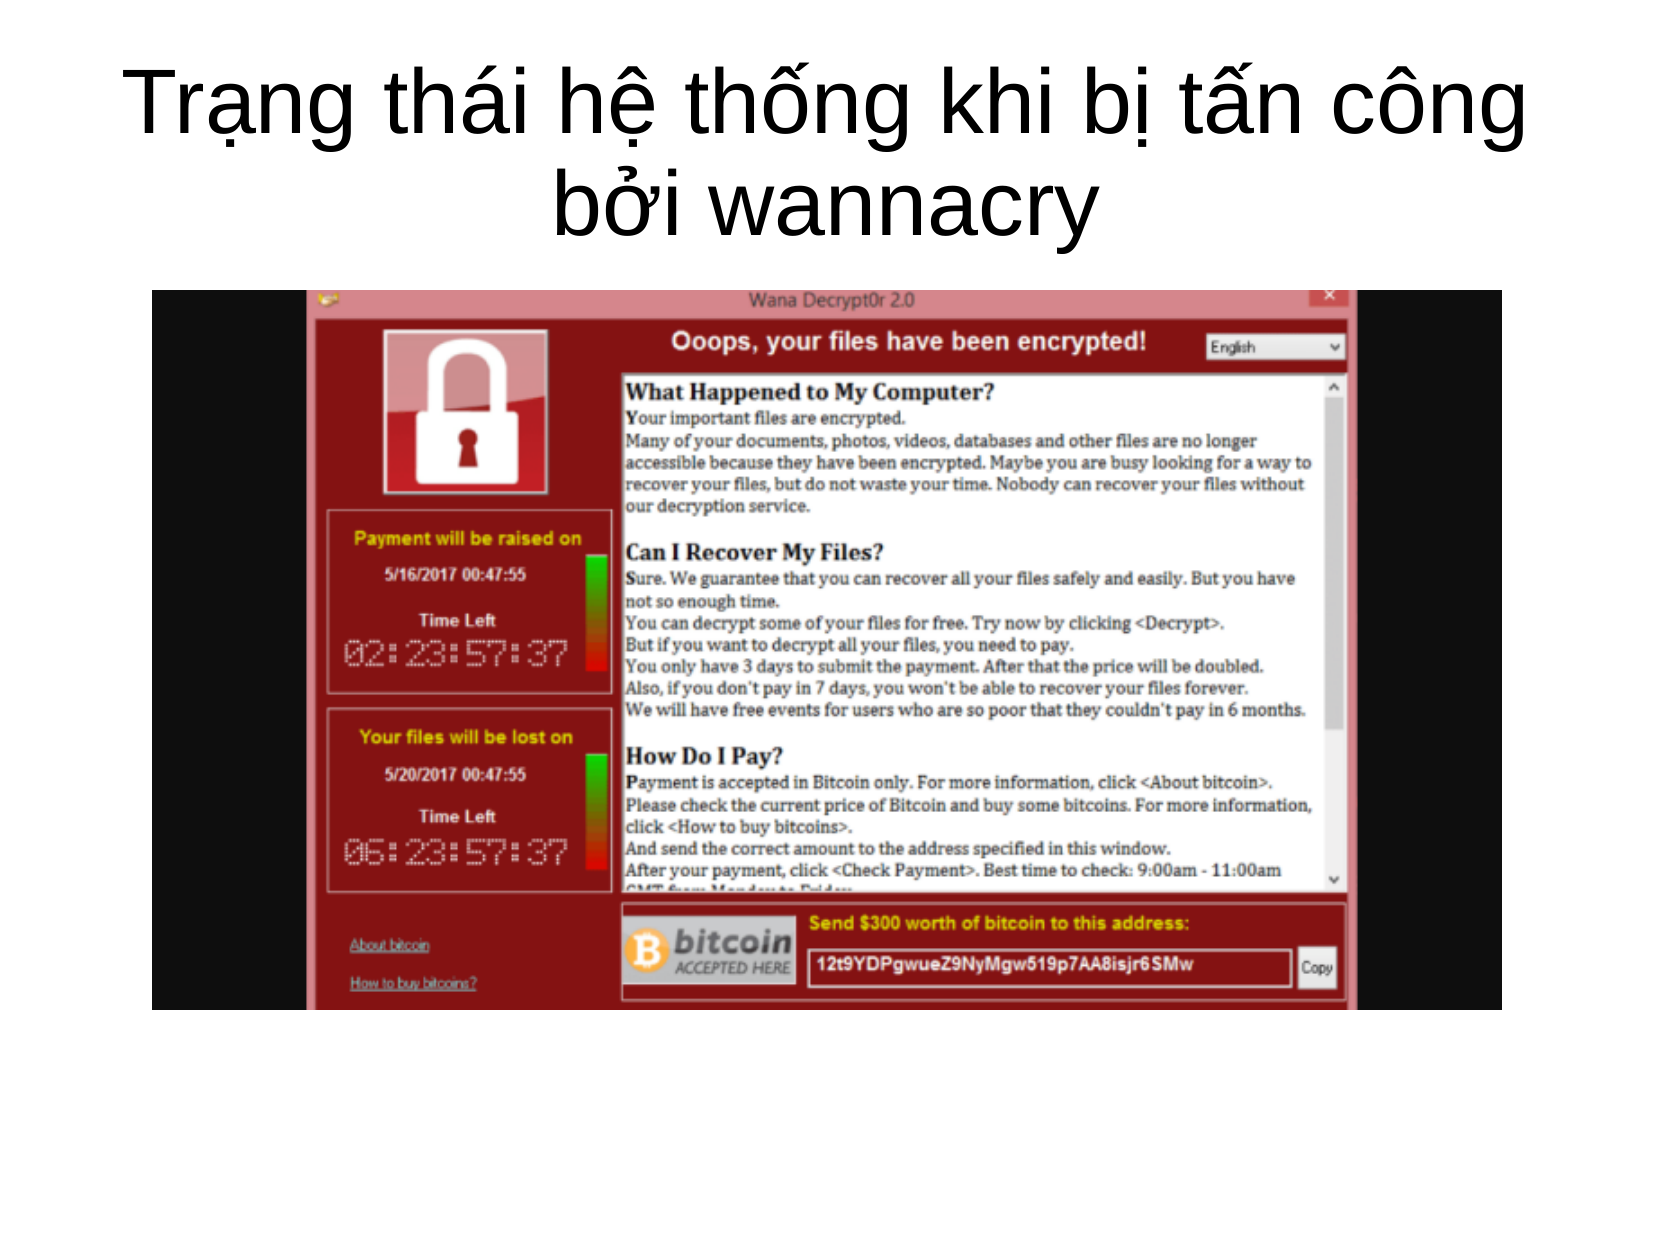

# Trạng thái hệ thống khi bị tấn công bởi wannacry